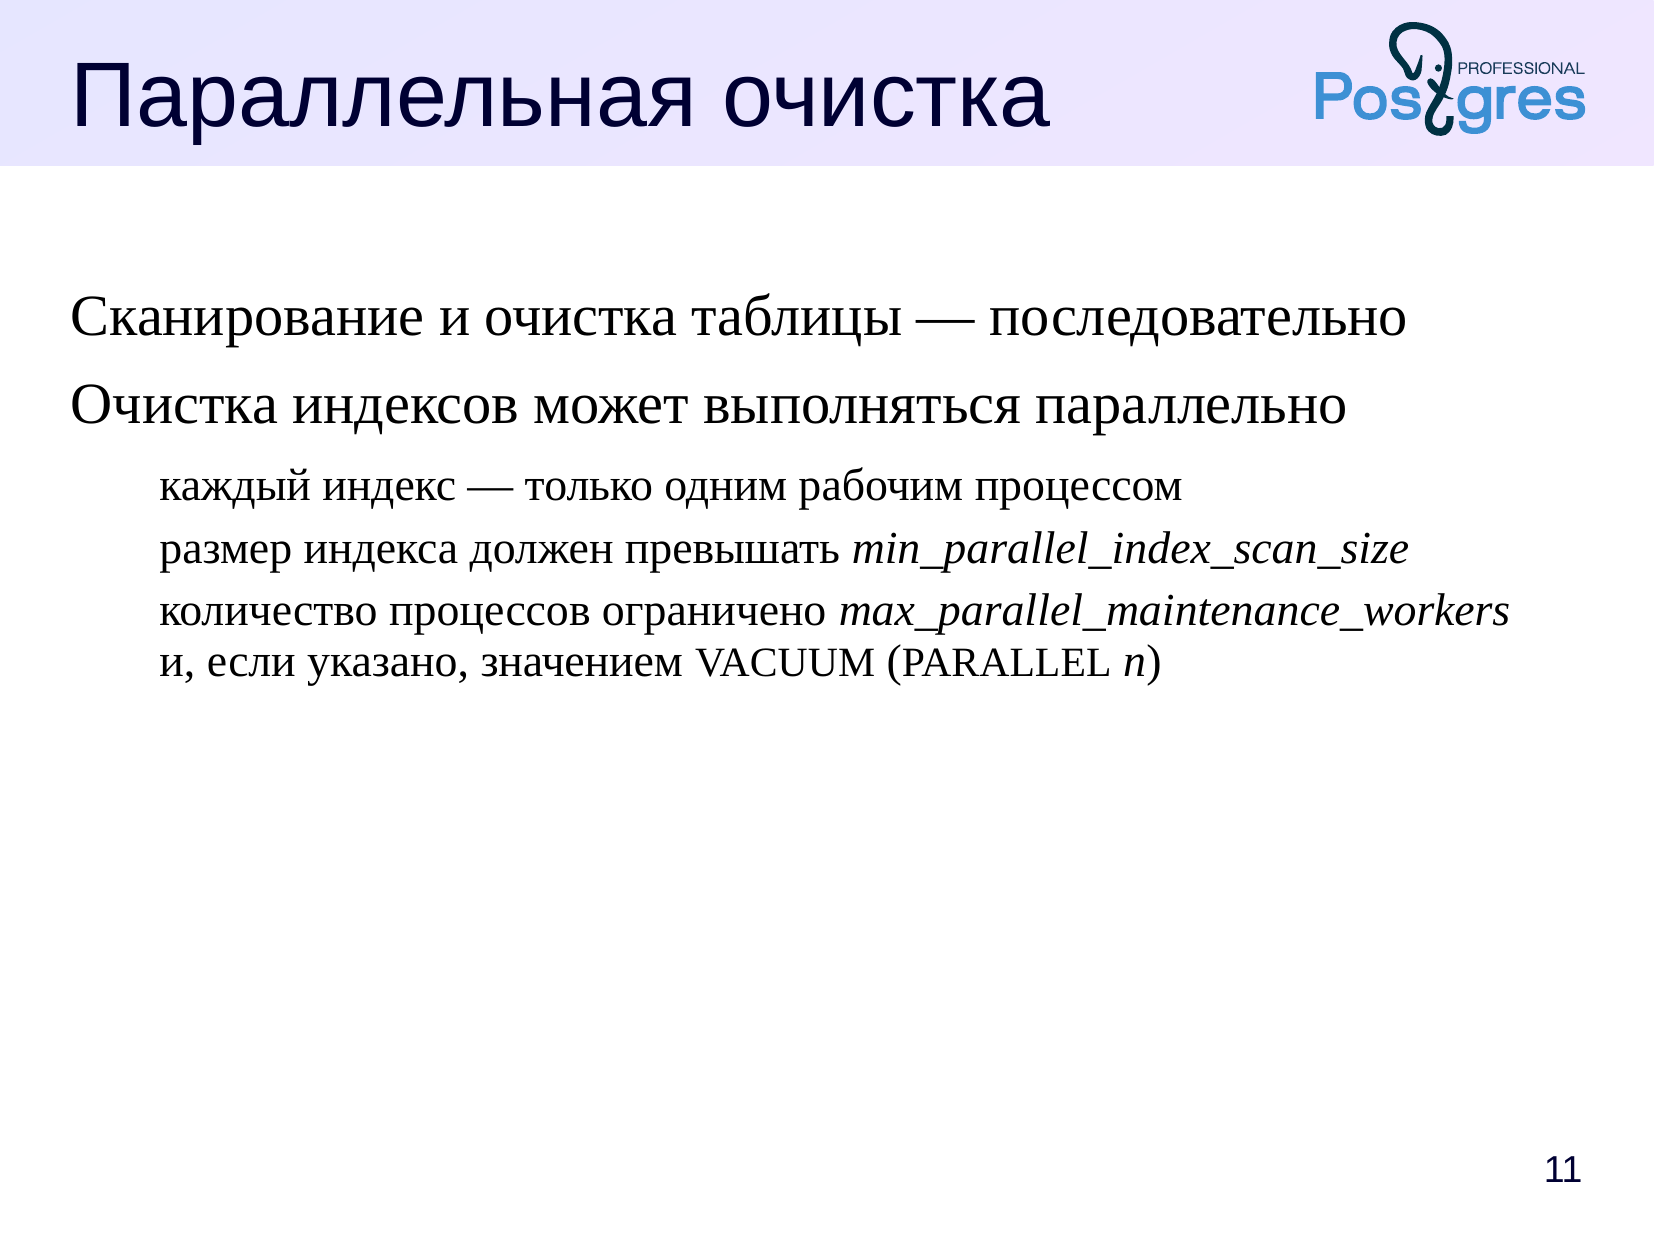

# Параллельная очистка
Сканирование и очистка таблицы — последовательно
Очистка индексов может выполняться параллельно
каждый индекс — только одним рабочим процессом
размер индекса должен превышать min_parallel_index_scan_size
количество процессов ограничено max_parallel_maintenance_workers
и, если указано, значением VACUUM (PARALLEL n)